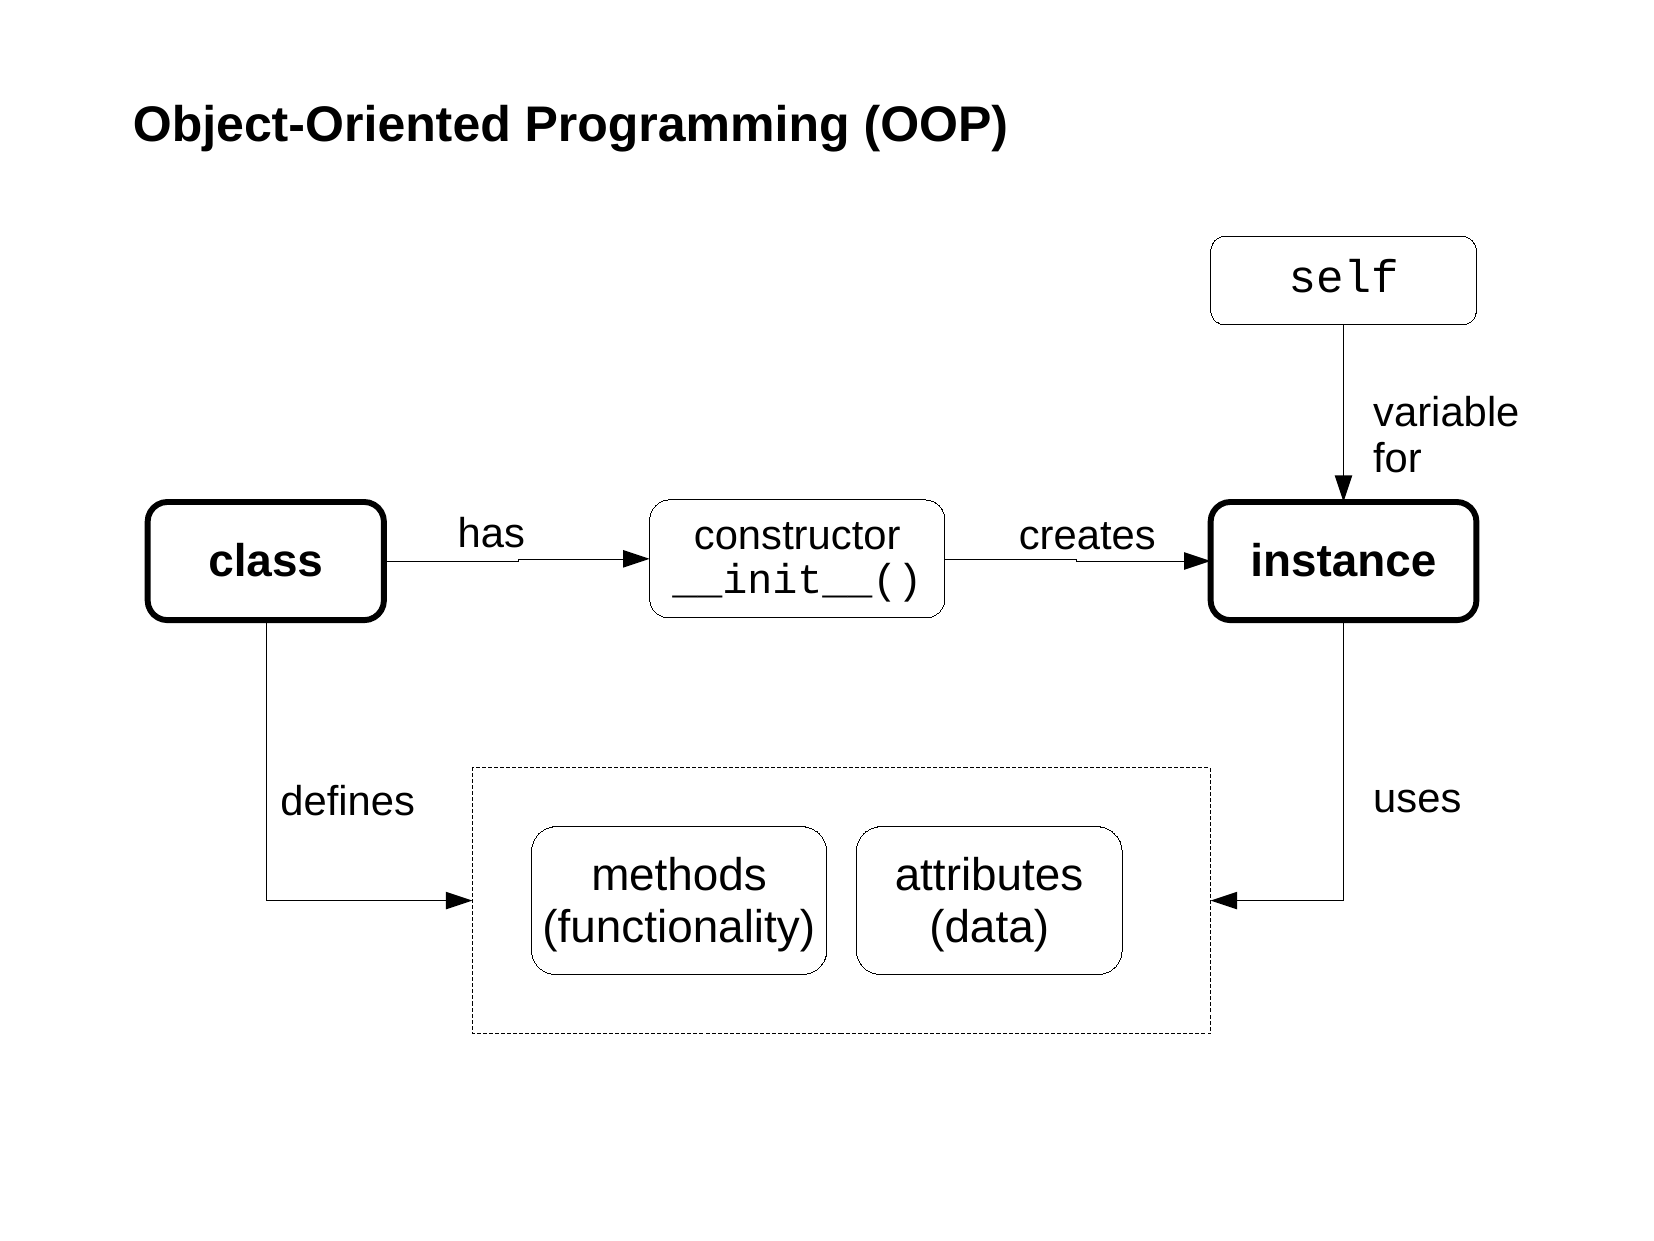

Object-Oriented Programming (OOP)
self
variable for
constructor
__init__()
class
has
instance
creates
uses
defines
methods
(functionality)
attributes
(data)